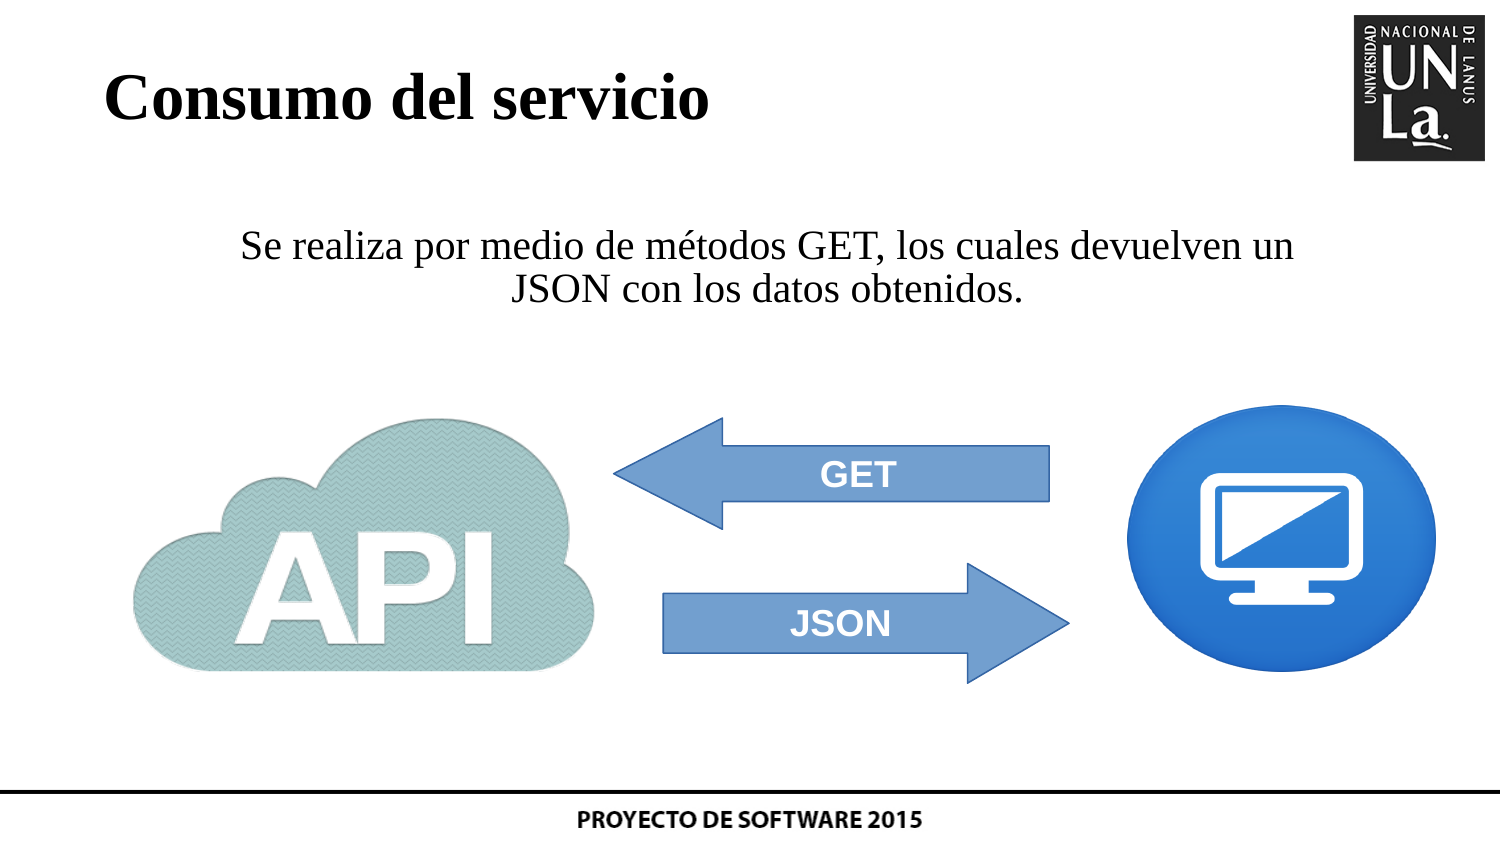

# Consumo del servicio
Se realiza por medio de métodos GET, los cuales devuelven un JSON con los datos obtenidos.
GET
JSON